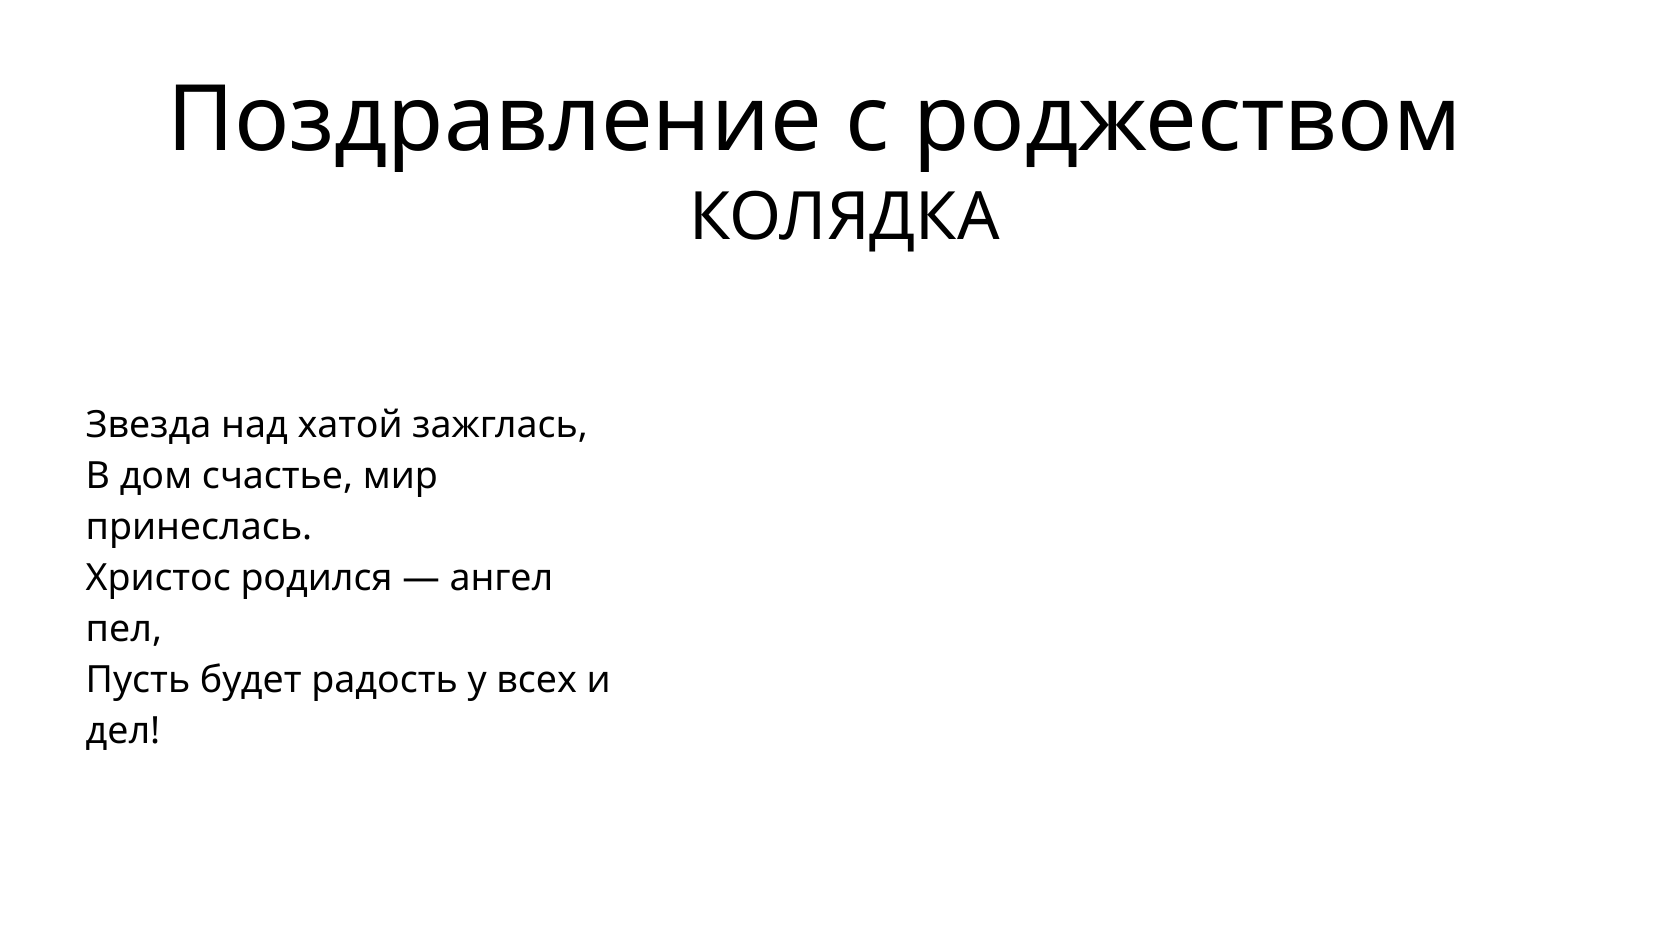

# Поздравление с роджеством
КОЛЯДКА
Звезда над хатой зажглась,
В дом счастье, мир принеслась.
Христос родился — ангел пел,
Пусть будет радость у всех и дел!